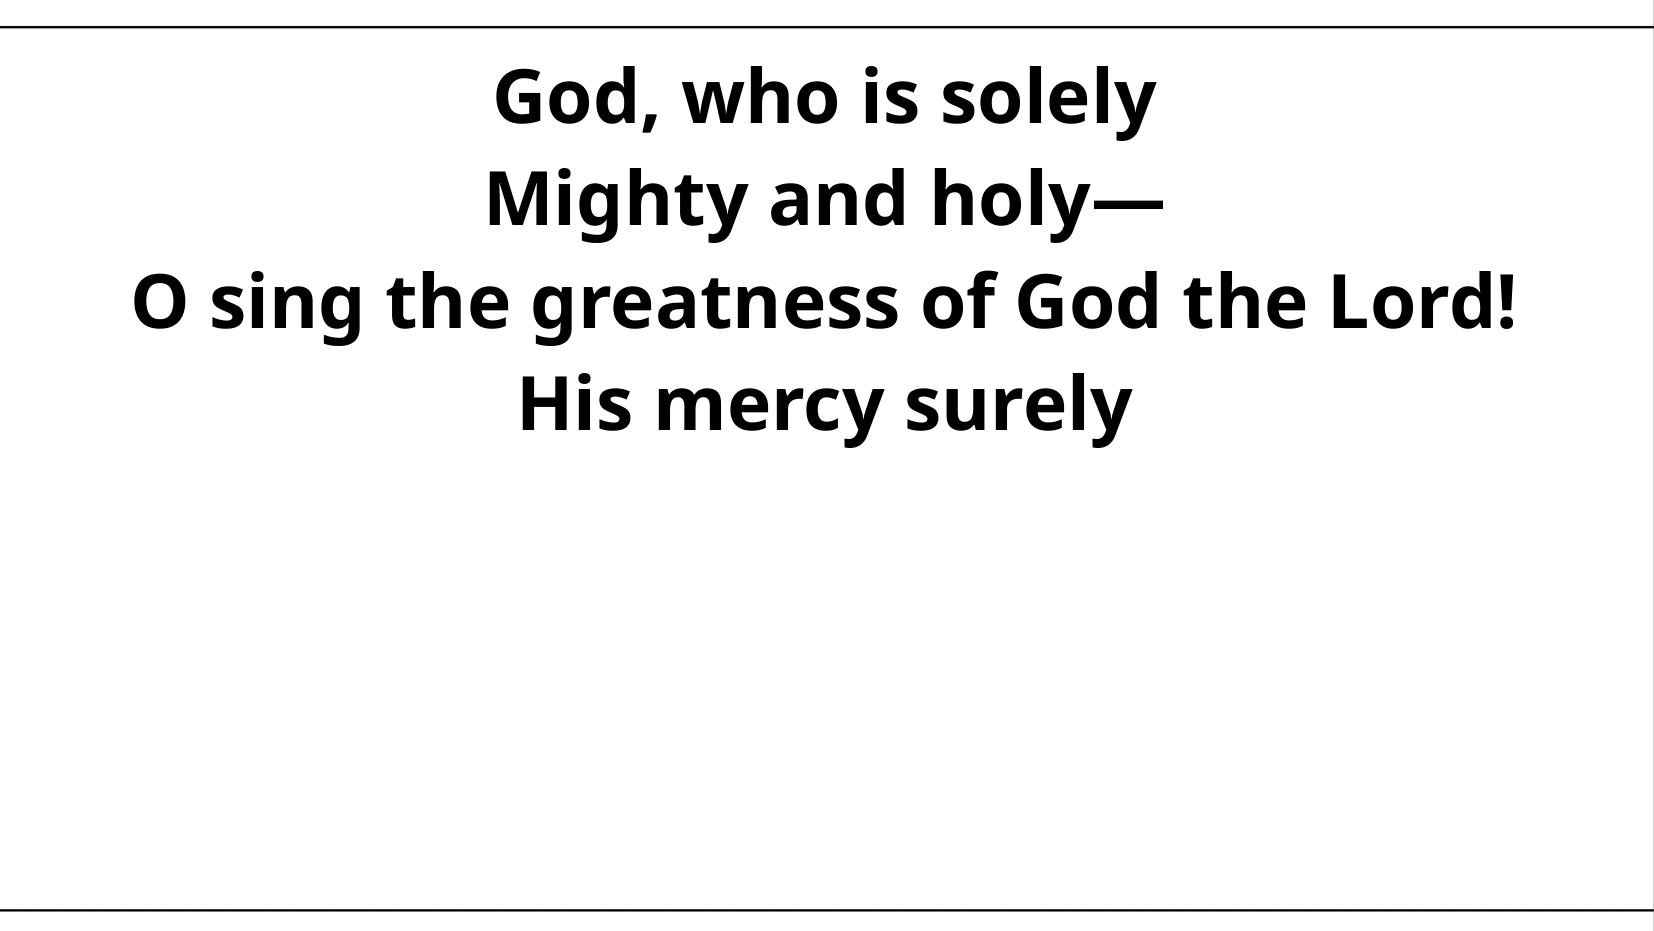

God, who is solely
Mighty and holy—
O sing the greatness of God the Lord!
His mercy surely